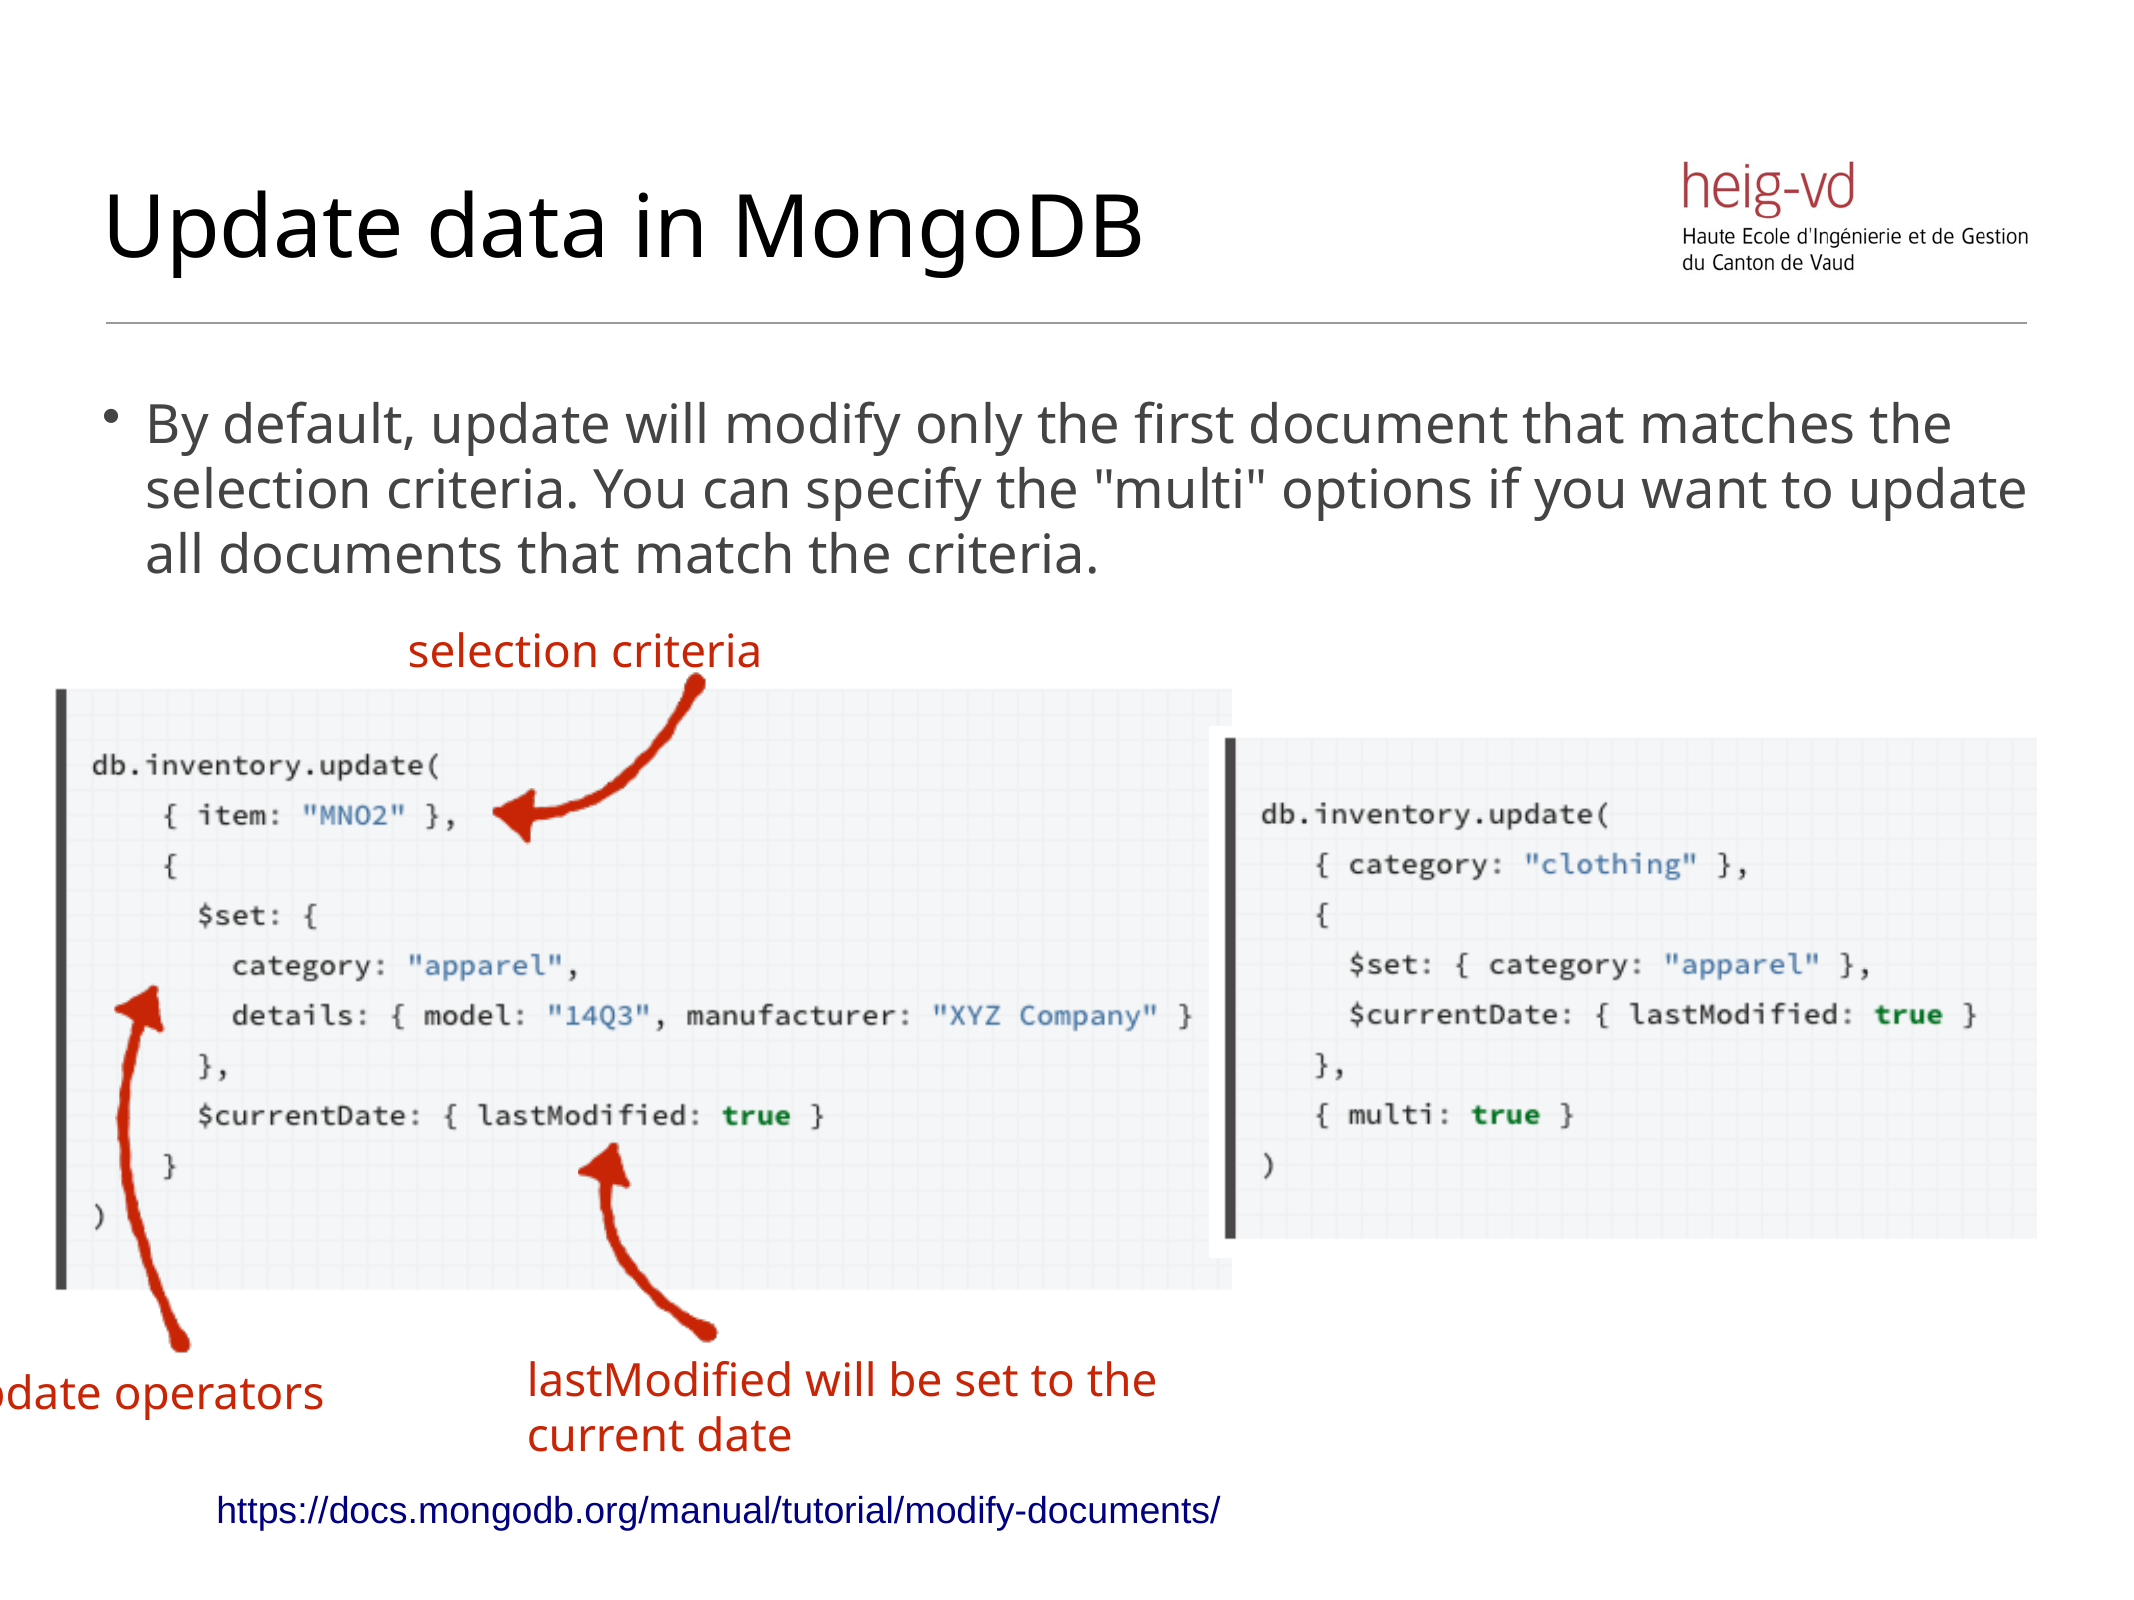

Update data in MongoDB
# By default, update will modify only the first document that matches the selection criteria. You can specify the "multi" options if you want to update all documents that match the criteria.
selection criteria
lastModified will be set to the current date
update operators
https://docs.mongodb.org/manual/tutorial/modify-documents/